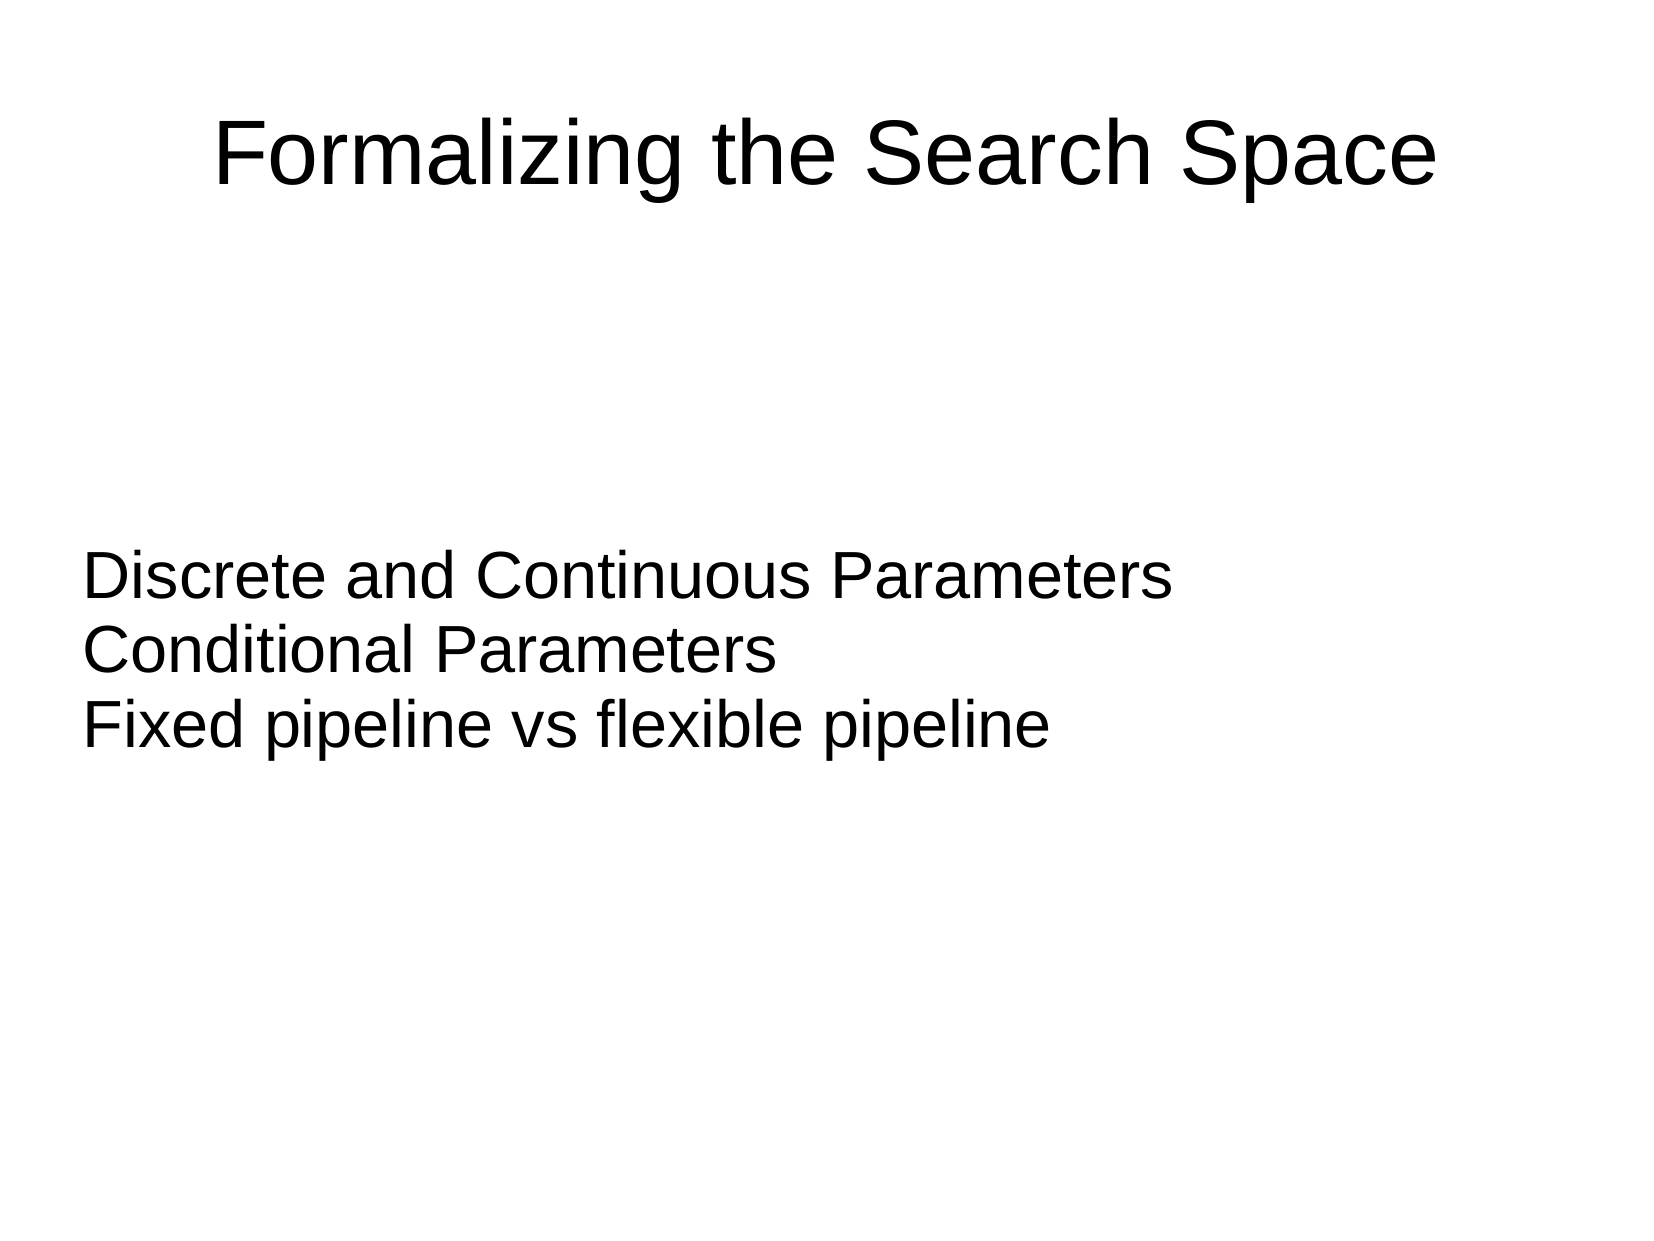

# Formalizing the Search Space
Discrete and Continuous Parameters
Conditional Parameters
Fixed pipeline vs flexible pipeline